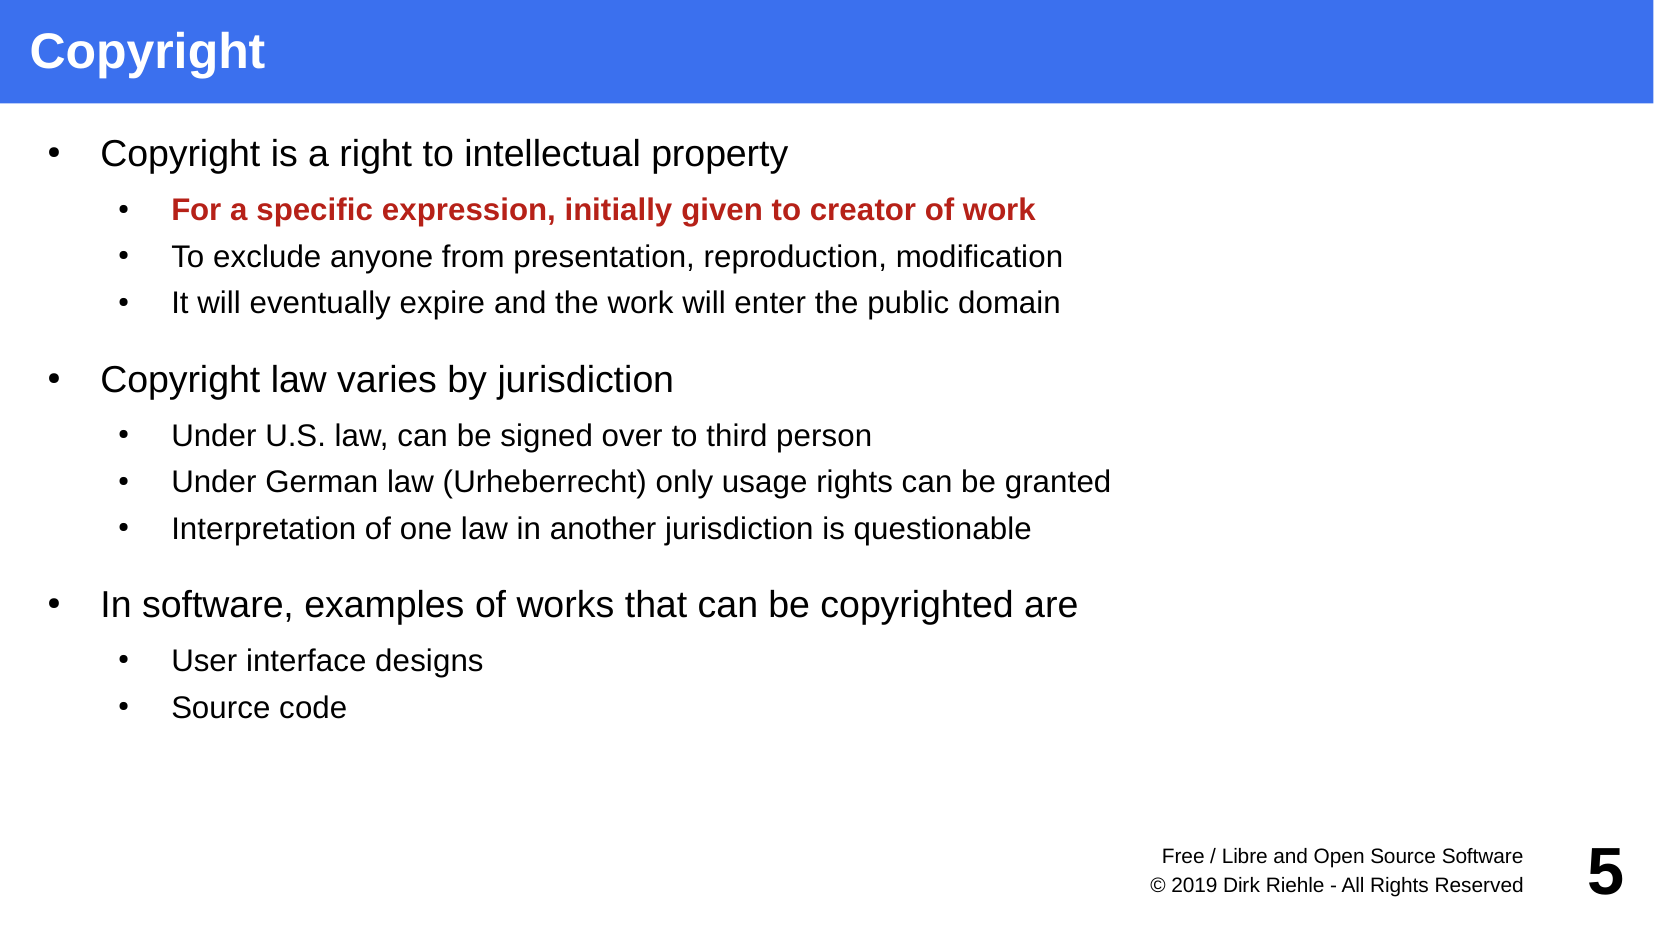

# Copyright
Copyright is a right to intellectual property
For a specific expression, initially given to creator of work
To exclude anyone from presentation, reproduction, modification
It will eventually expire and the work will enter the public domain
Copyright law varies by jurisdiction
Under U.S. law, can be signed over to third person
Under German law (Urheberrecht) only usage rights can be granted
Interpretation of one law in another jurisdiction is questionable
In software, examples of works that can be copyrighted are
User interface designs
Source code
Free / Libre and Open Source Software
5
© 2019 Dirk Riehle - All Rights Reserved